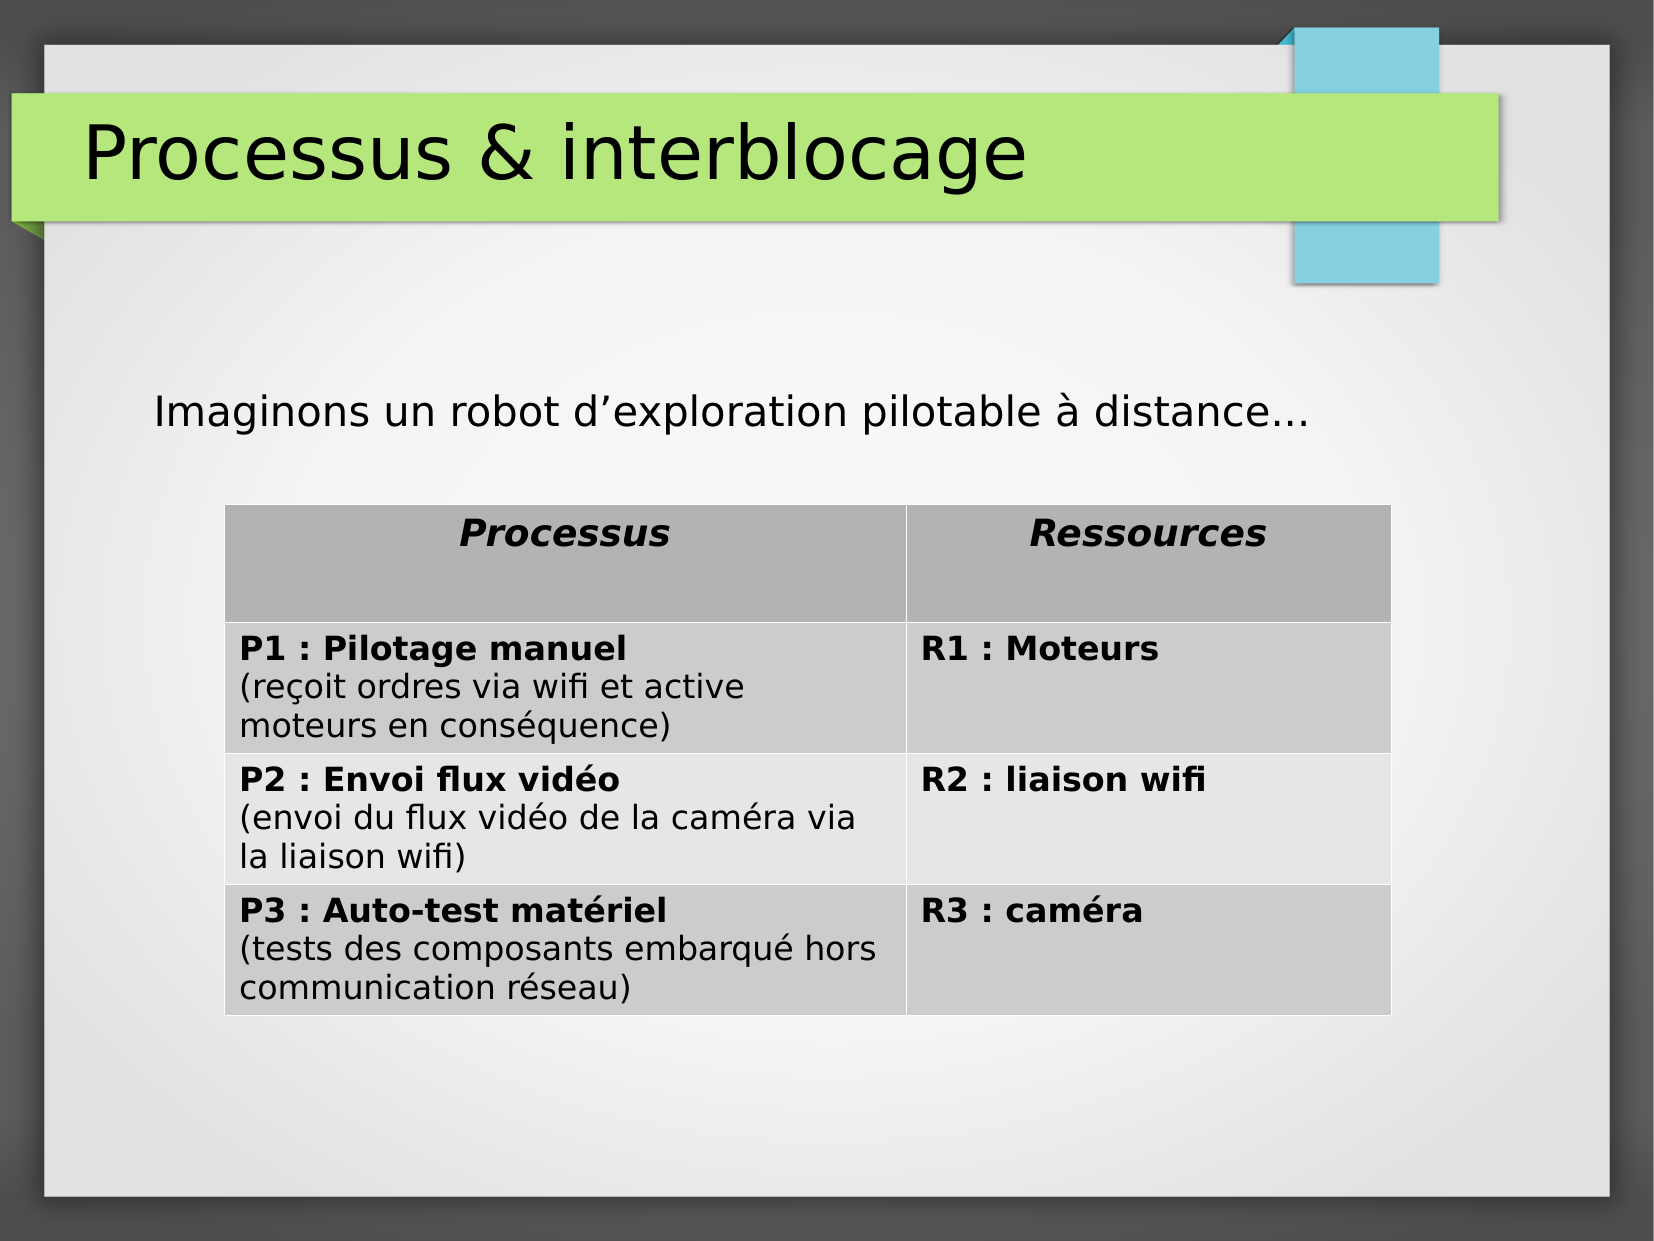

# Processus & interblocage
Imaginons un robot d’exploration pilotable à distance...
| Processus | Ressources |
| --- | --- |
| P1 : Pilotage manuel (reçoit ordres via wifi et active moteurs en conséquence) | R1 : Moteurs |
| P2 : Envoi flux vidéo (envoi du flux vidéo de la caméra via la liaison wifi) | R2 : liaison wifi |
| P3 : Auto-test matériel (tests des composants embarqué hors communication réseau) | R3 : caméra |